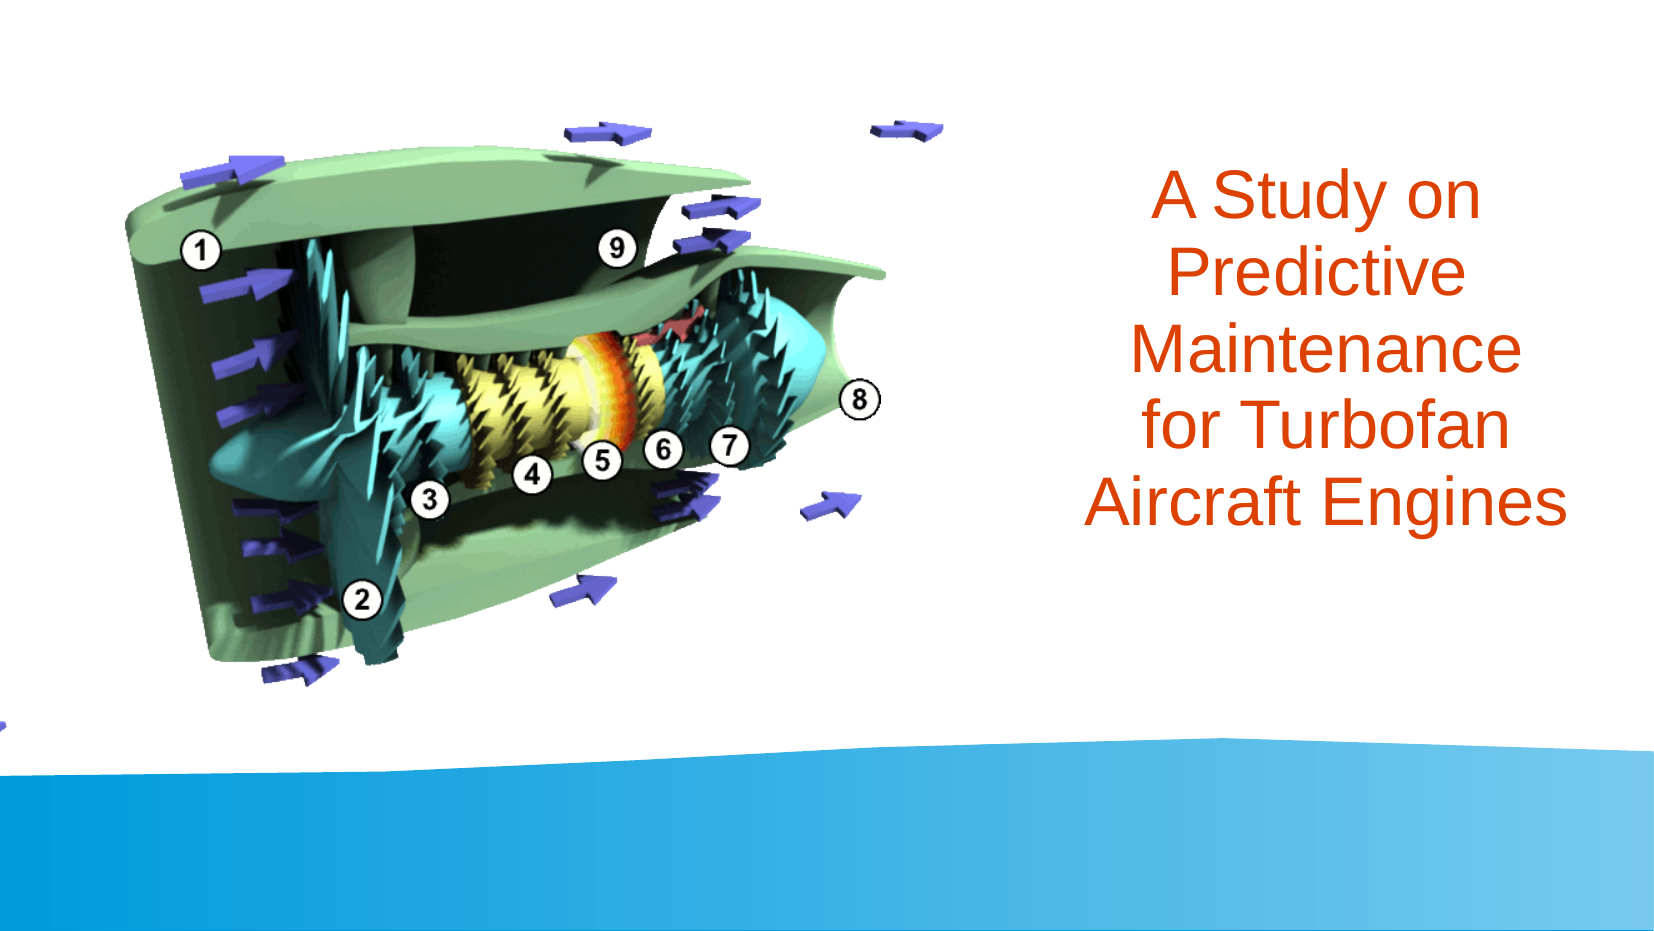

# A Study on Predictive Maintenance for Turbofan Aircraft Engines